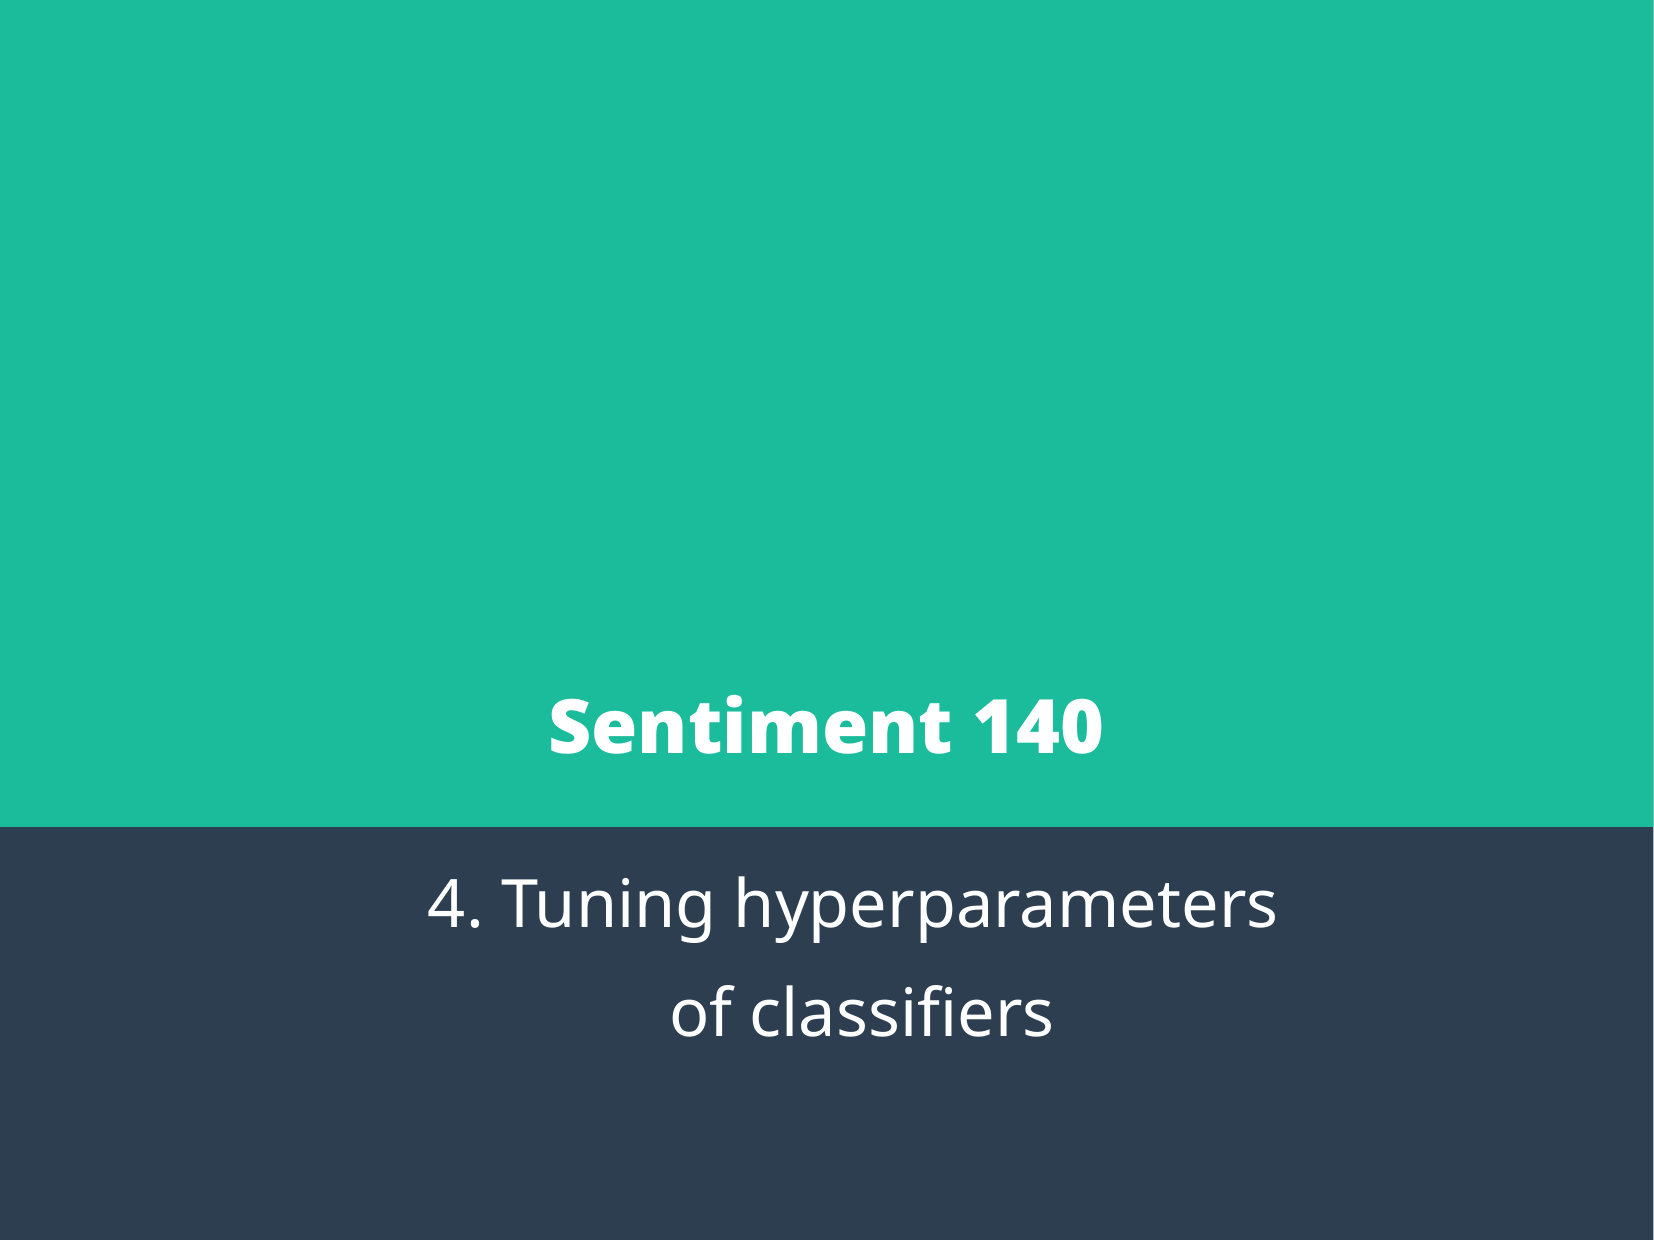

# Sentiment 140
4. Tuning hyperparameters
of classifiers